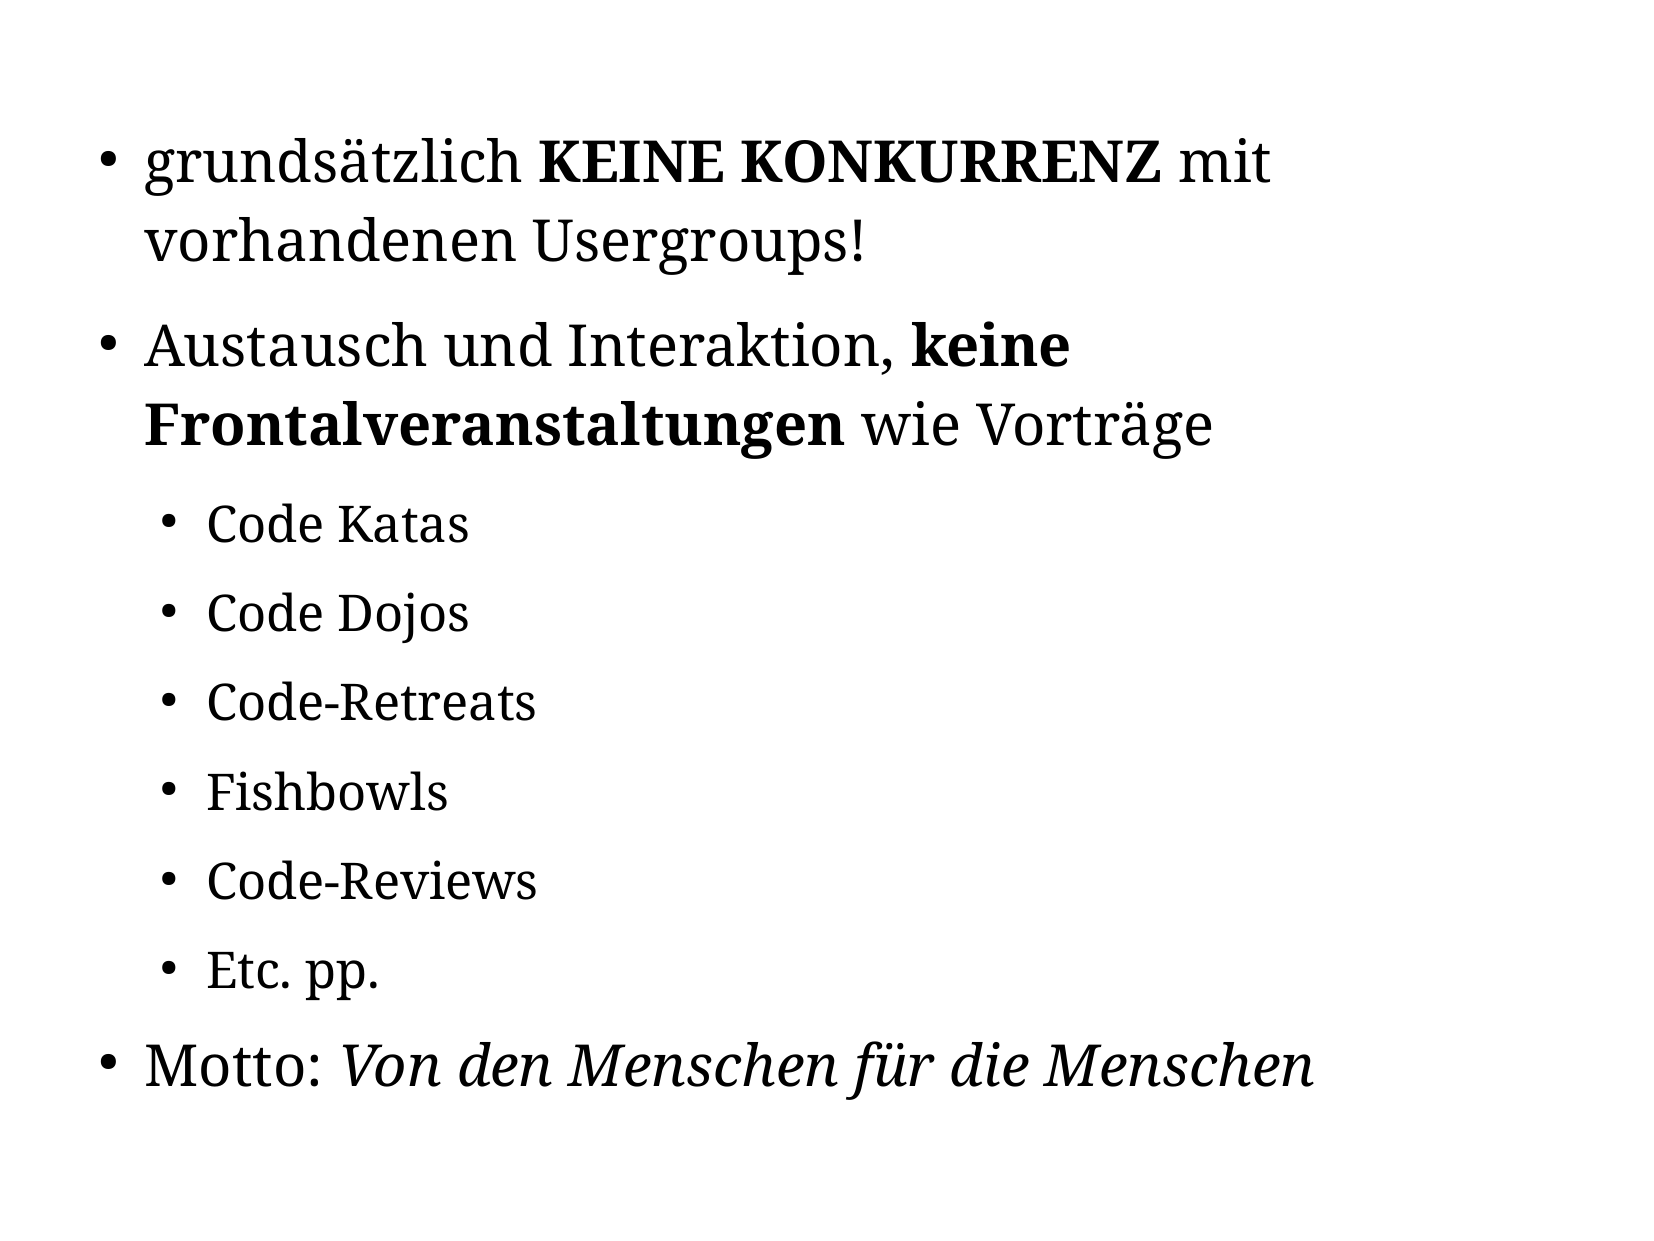

# grundsätzlich KEINE KONKURRENZ mit vorhandenen Usergroups!
Austausch und Interaktion, keine Frontalveranstaltungen wie Vorträge
Code Katas
Code Dojos
Code-Retreats
Fishbowls
Code-Reviews
Etc. pp.
Motto: Von den Menschen für die Menschen